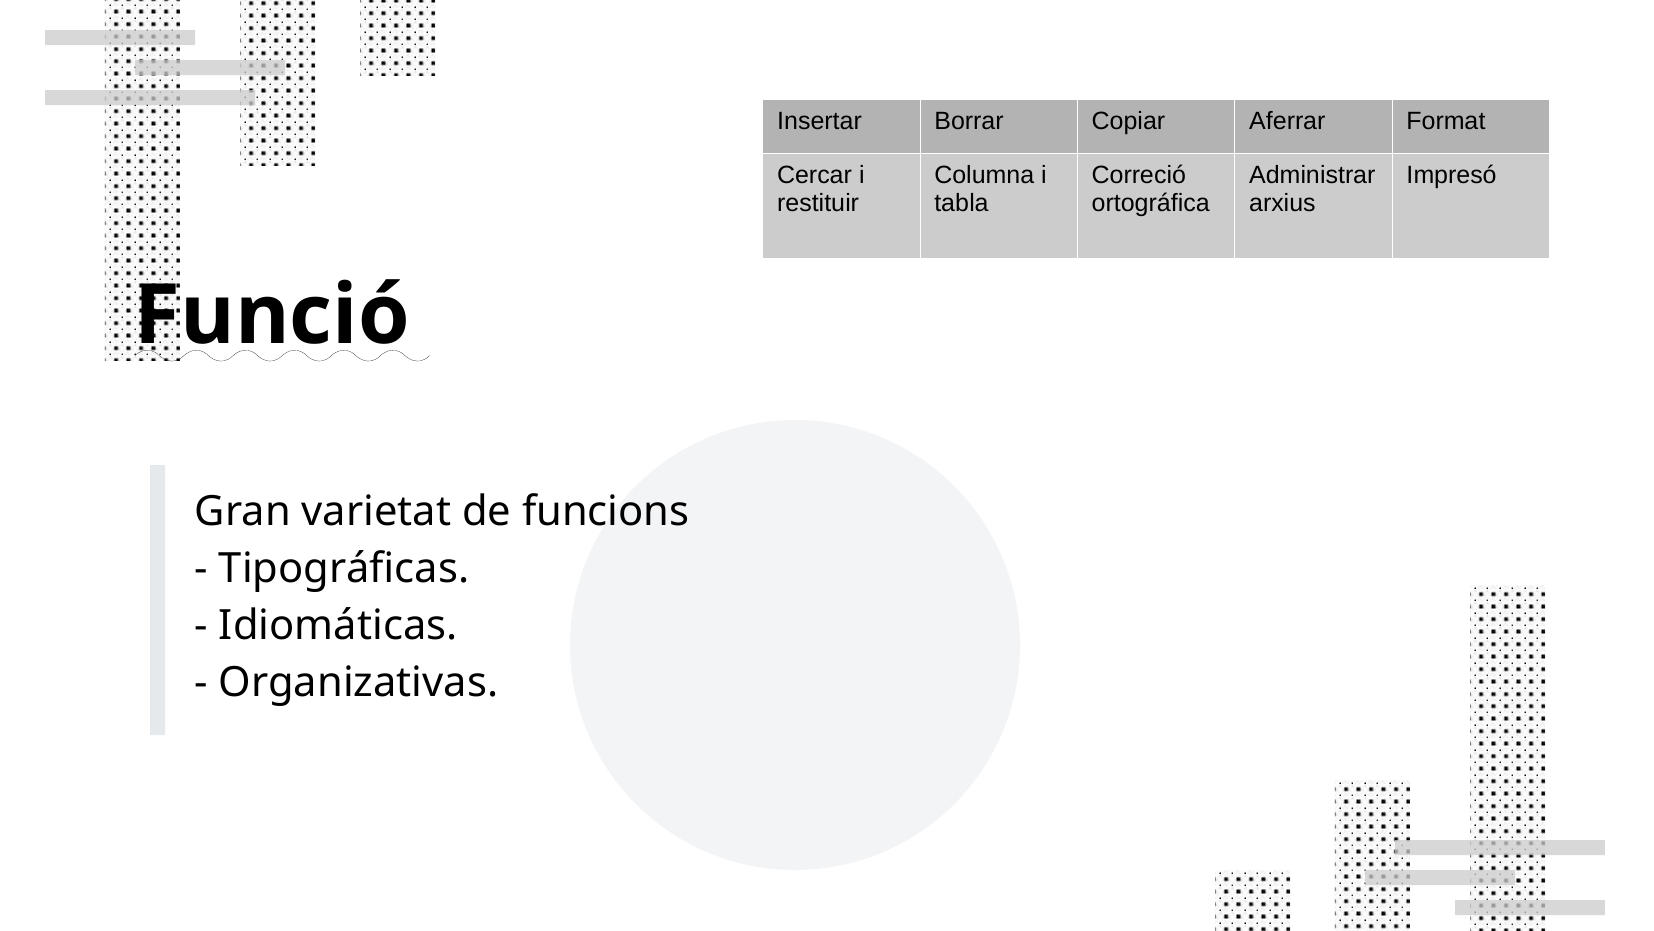

| Insertar | Borrar | Copiar | Aferrar | Format |
| --- | --- | --- | --- | --- |
| Cercar i restituir | Columna i tabla | Correció ortográfica | Administrar arxius | Impresó |
Funció
Gran varietat de funcions
- Tipográficas.
- Idiomáticas.
- Organizativas.